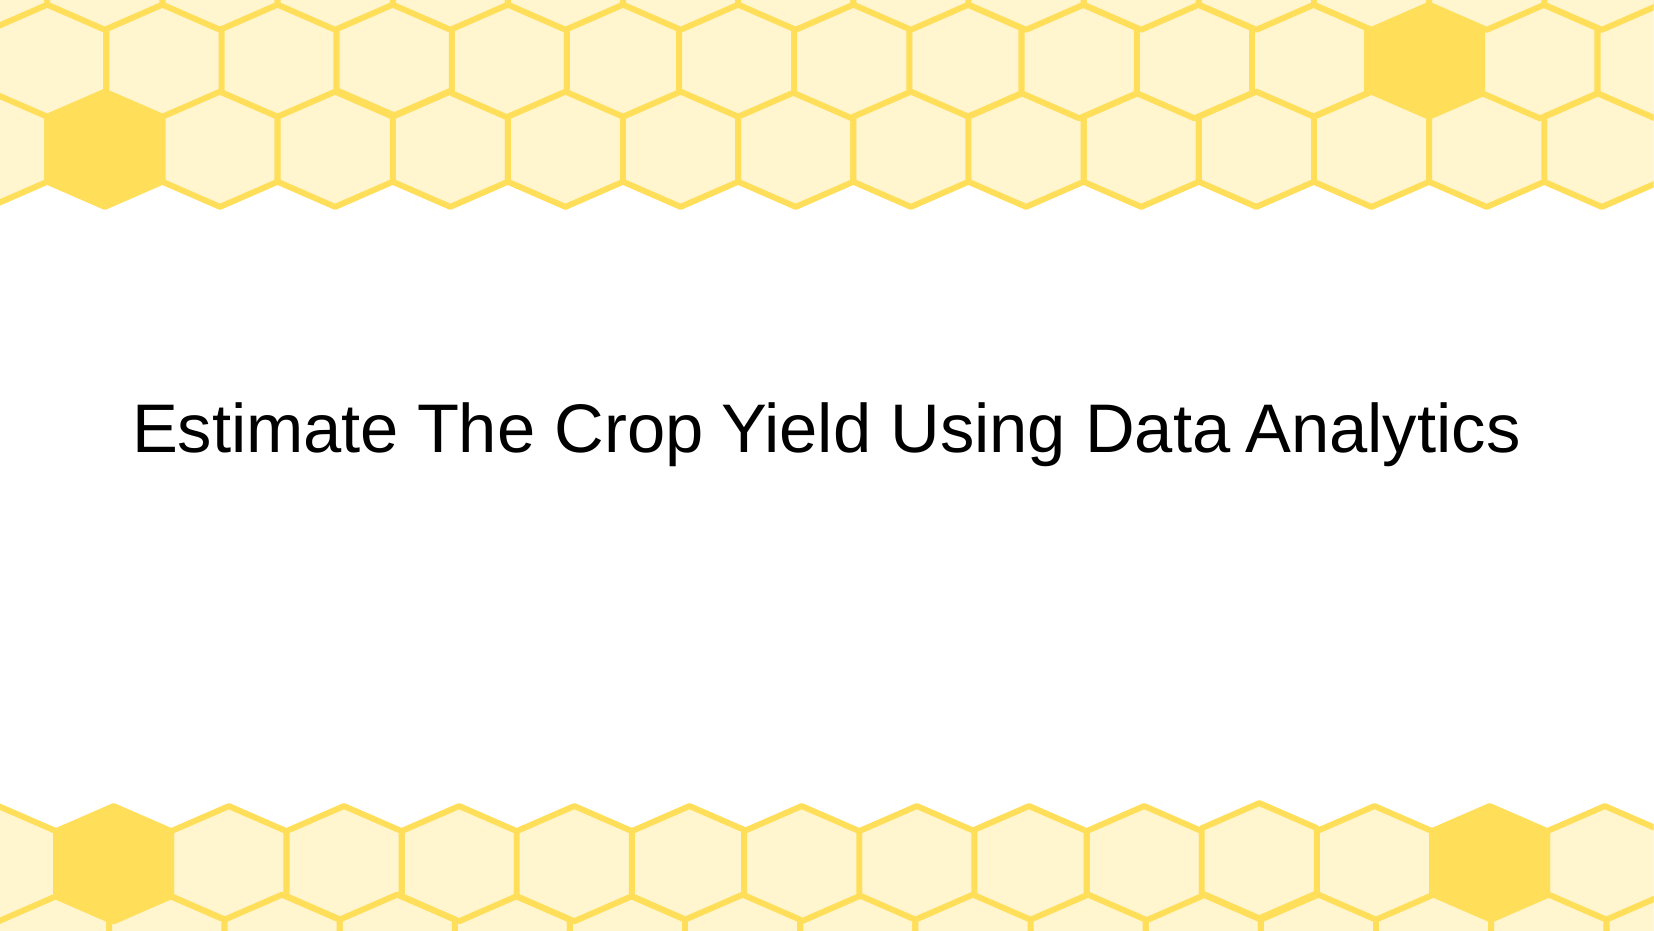

# Estimate The Crop Yield Using Data Analytics